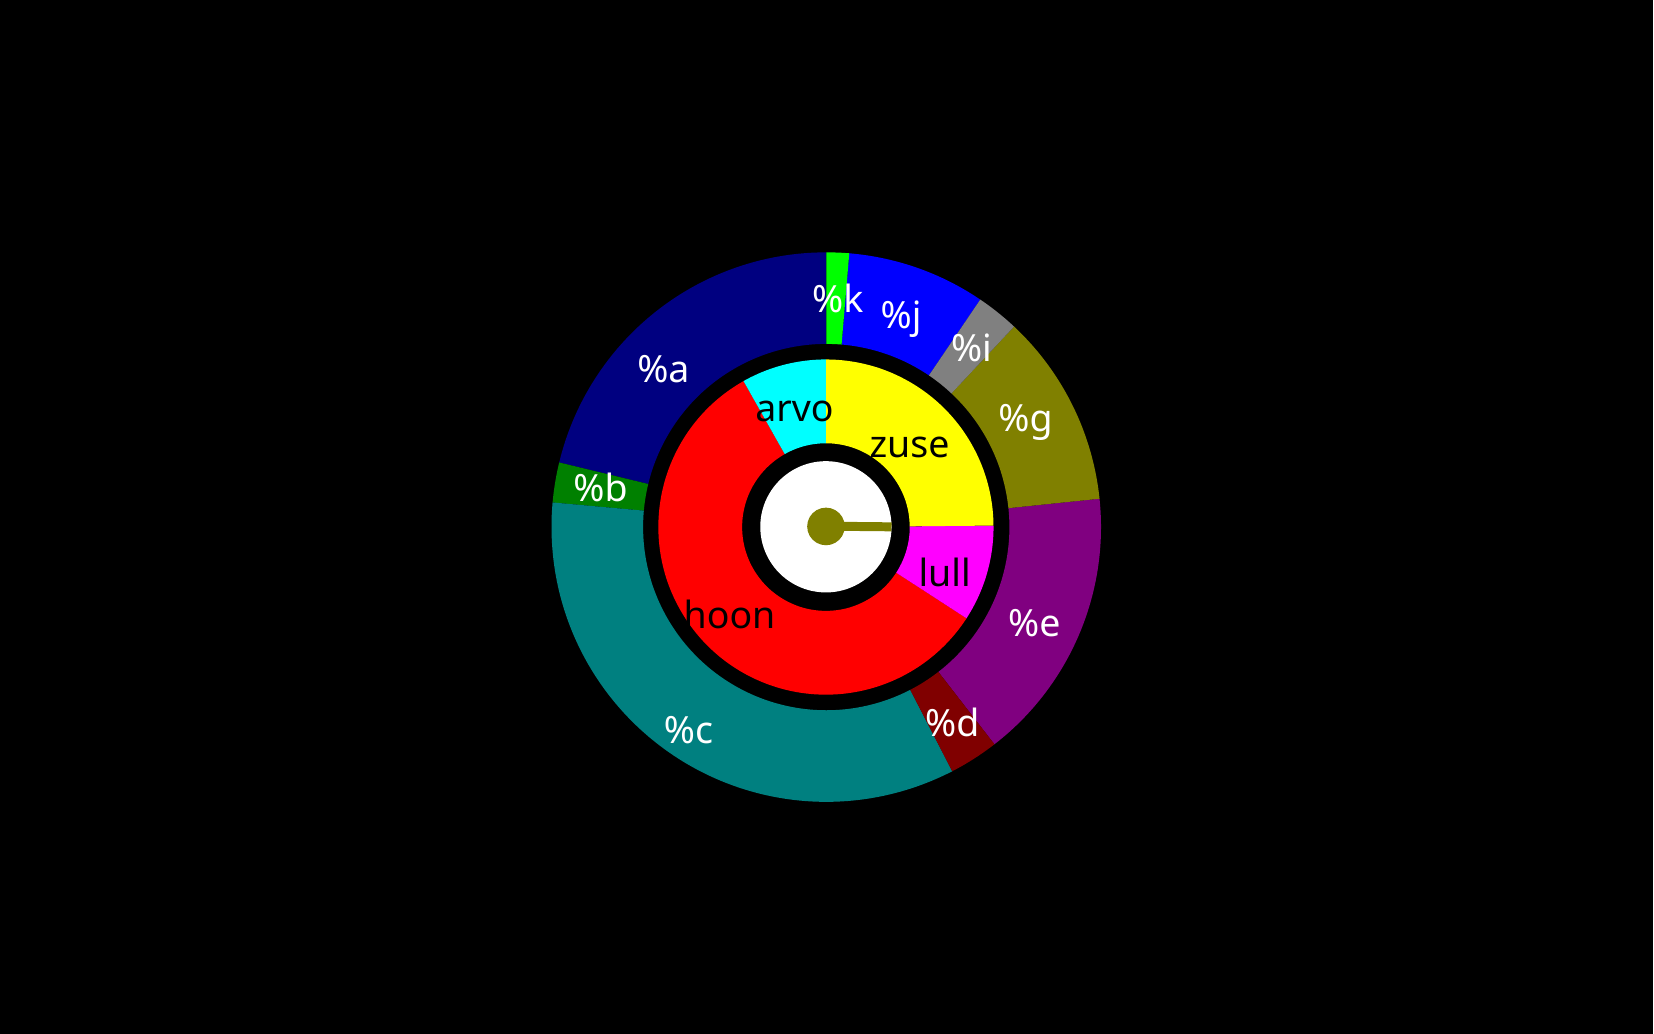

%a
%k
%j
%i
%g
 arvo
zuse
 hoon
%b
 %e
%c
lull
%d